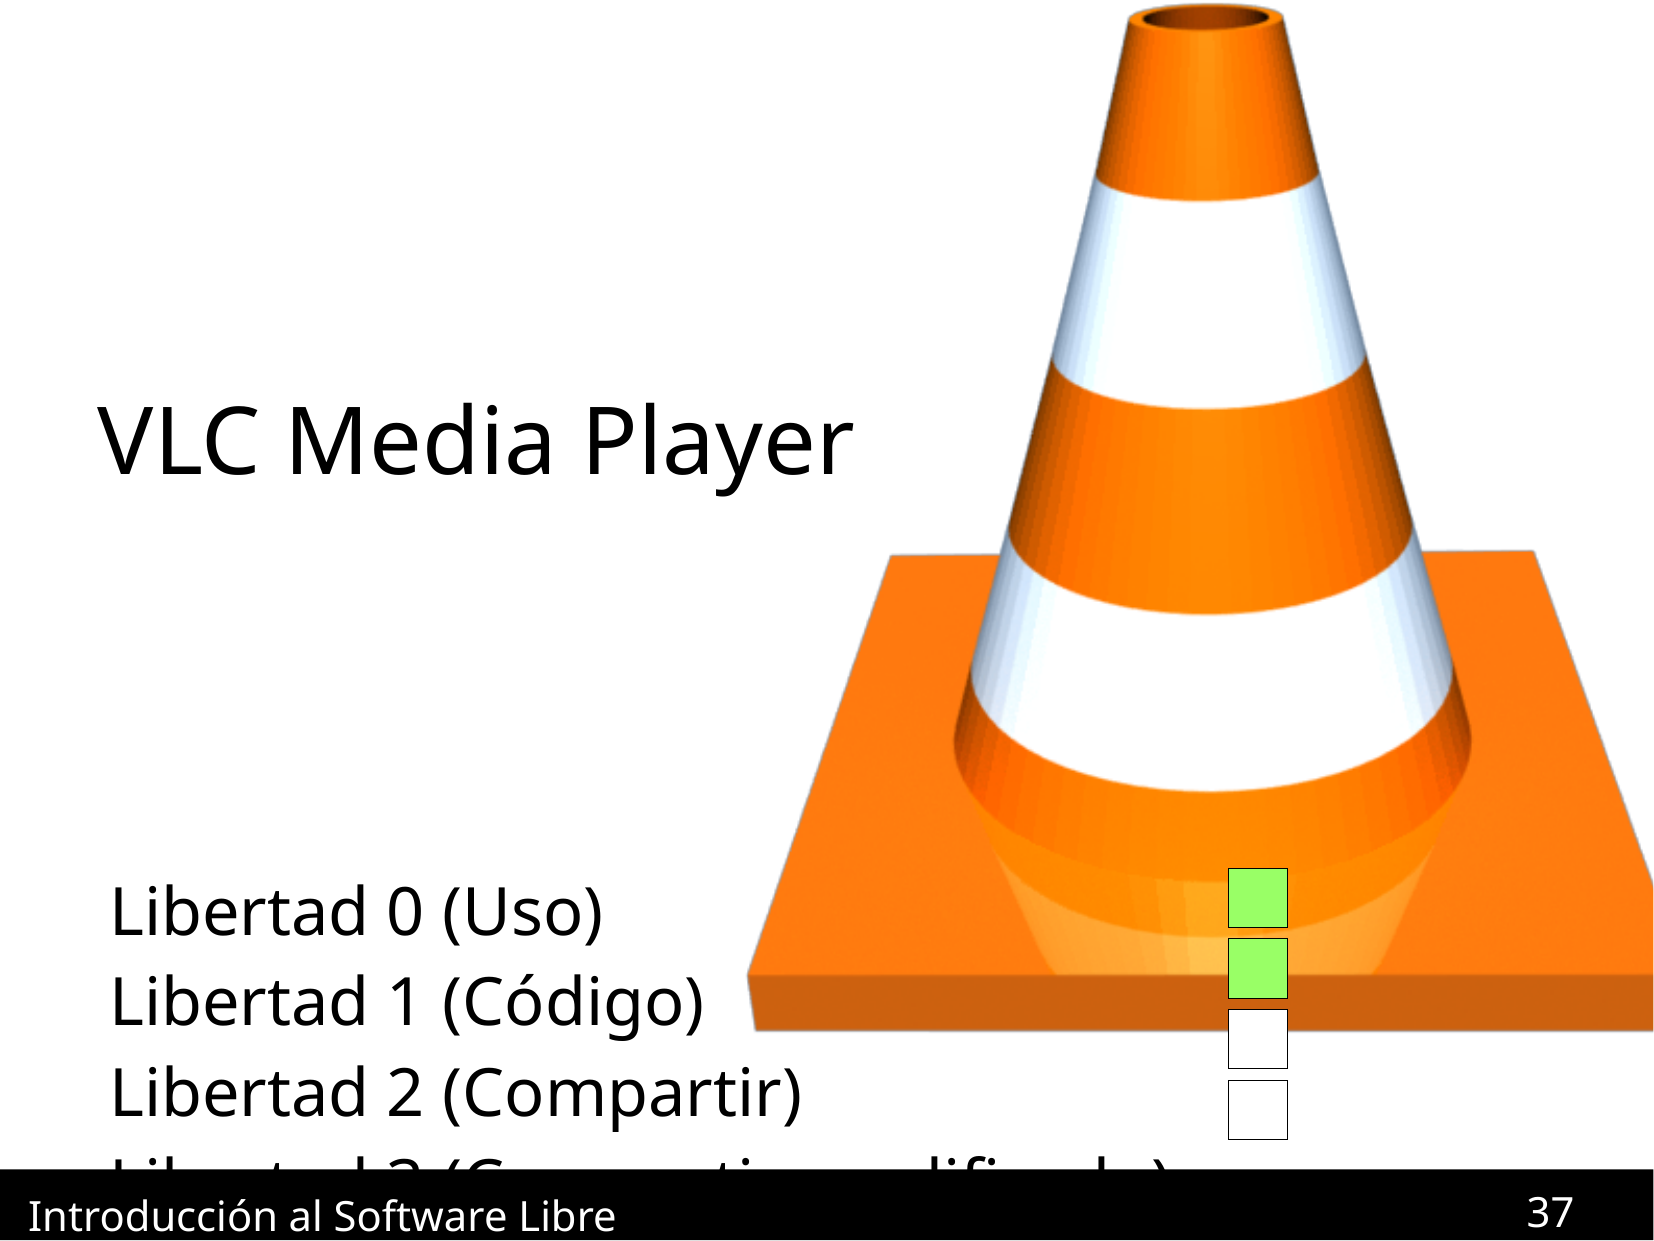

VLC Media Player
Libertad 0 (Uso)
Libertad 1 (Código)
Libertad 2 (Compartir)
Libertad 3 (Compartir modificado)
Introducción al Software Libre